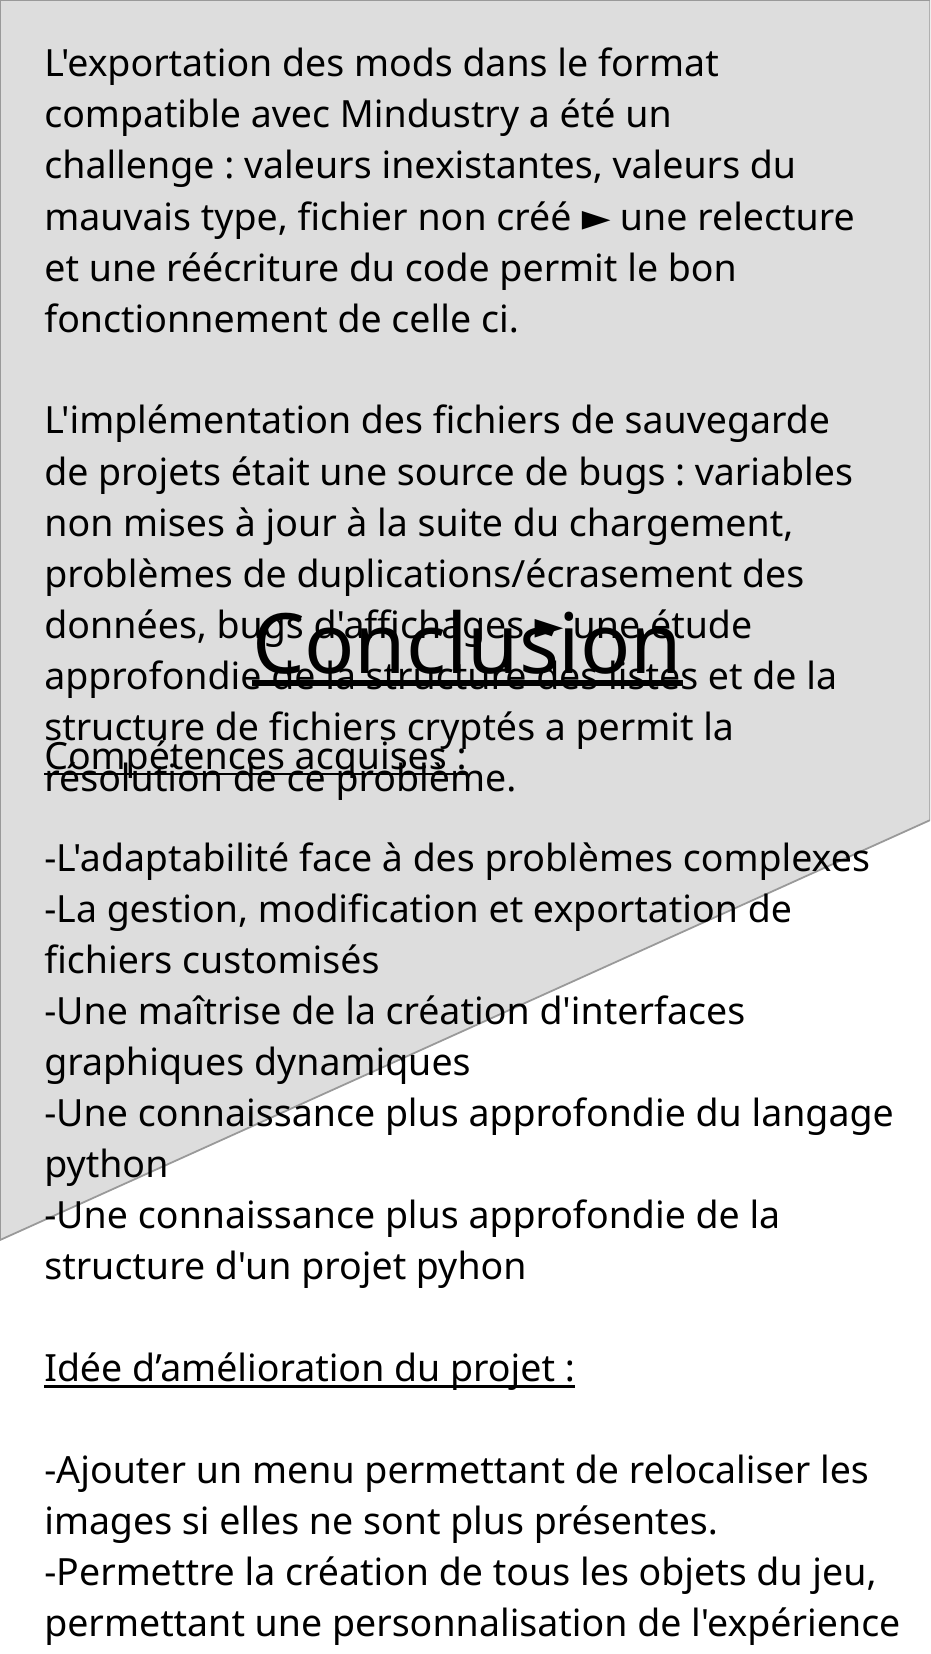

L'exportation des mods dans le format compatible avec Mindustry a été un challenge : valeurs inexistantes, valeurs du mauvais type, fichier non créé ► une relecture et une réécriture du code permit le bon fonctionnement de celle ci.
L'implémentation des fichiers de sauvegarde de projets était une source de bugs : variables non mises à jour à la suite du chargement, problèmes de duplications/écrasement des données, bugs d'affichages ► une étude approfondie de la structure des listes et de la structure de fichiers cryptés a permit la résolution de ce problème.
# Conclusion
Compétences acquises :
-L'adaptabilité face à des problèmes complexes
-La gestion, modification et exportation de fichiers customisés
-Une maîtrise de la création d'interfaces graphiques dynamiques
-Une connaissance plus approfondie du langage python
-Une connaissance plus approfondie de la structure d'un projet pyhon
Idée d’amélioration du projet :
-Ajouter un menu permettant de relocaliser les images si elles ne sont plus présentes.
-Permettre la création de tous les objets du jeu, permettant une personnalisation de l'expérience de jeu bien plus vaste.